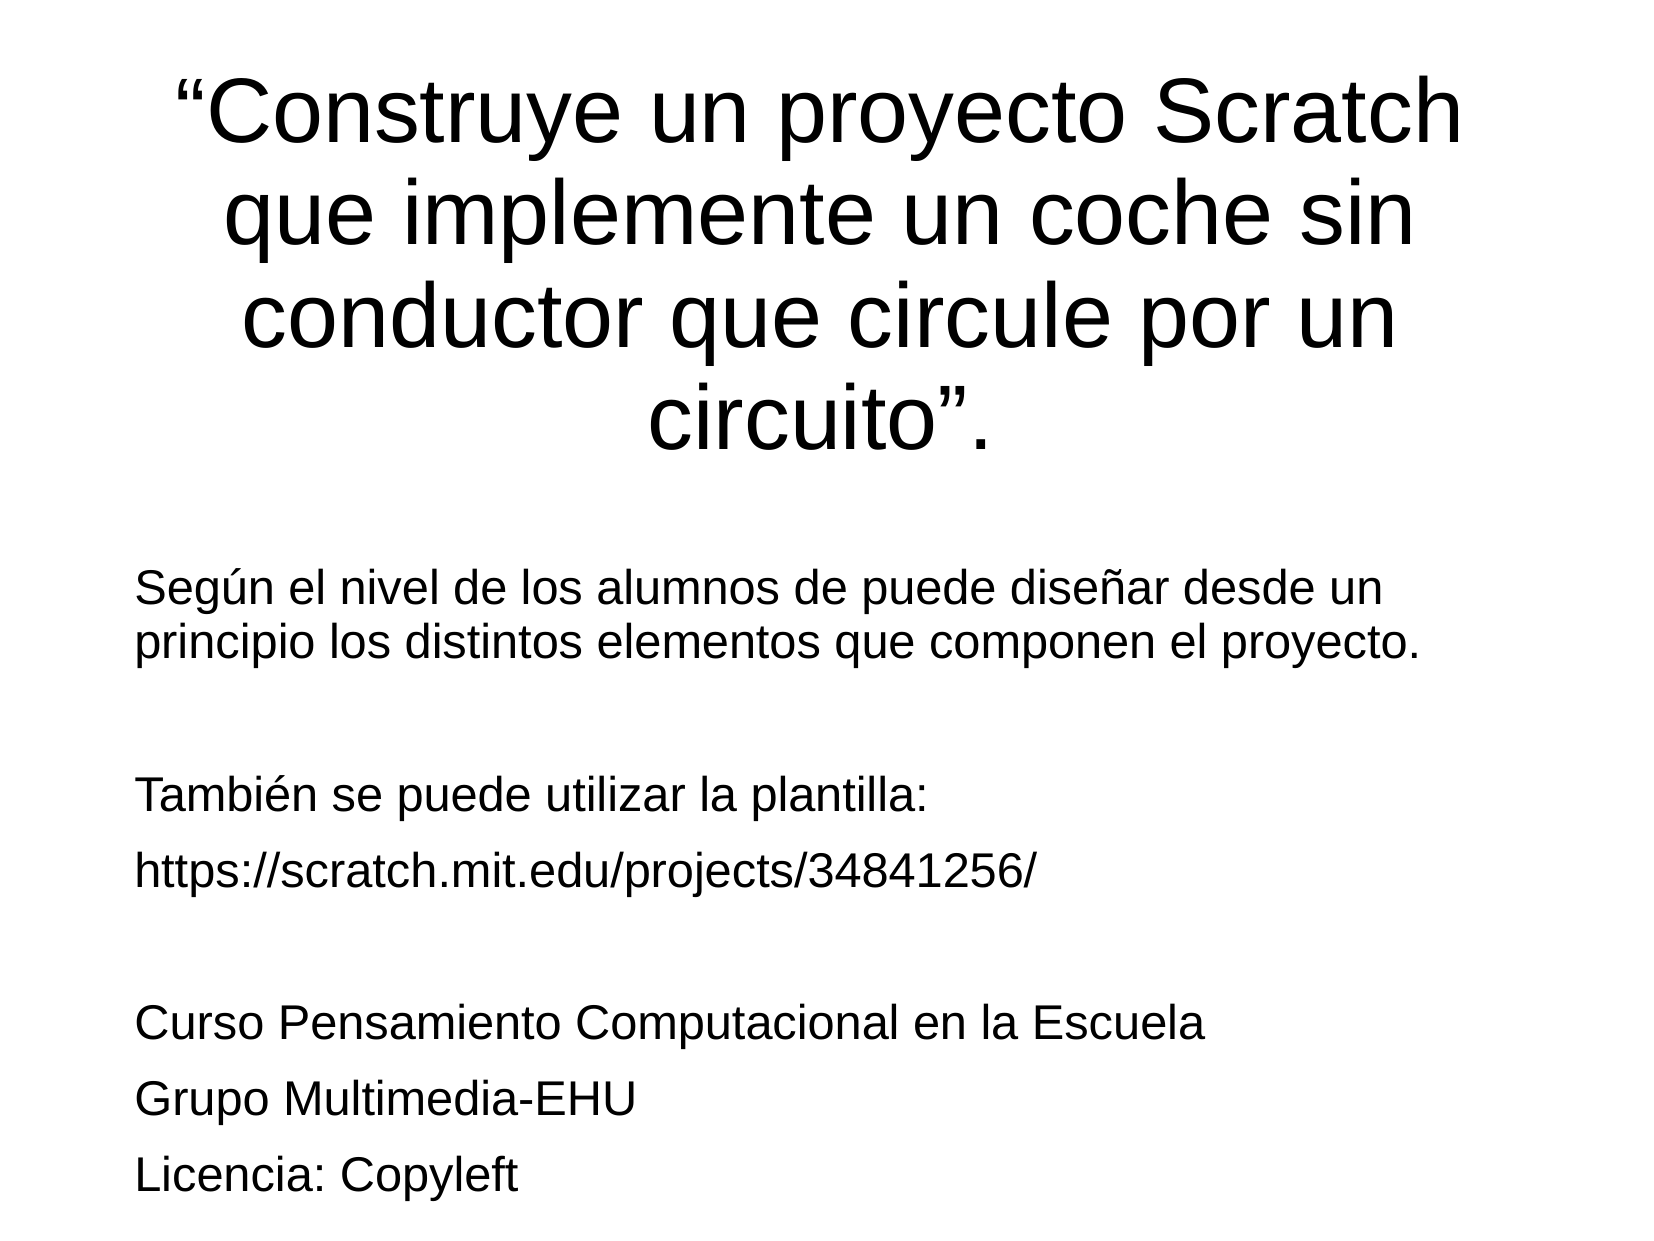

# “Construye un proyecto Scratch que implemente un coche sin conductor que circule por un circuito”.
Según el nivel de los alumnos de puede diseñar desde un principio los distintos elementos que componen el proyecto.
También se puede utilizar la plantilla:
https://scratch.mit.edu/projects/34841256/
Curso Pensamiento Computacional en la Escuela
Grupo Multimedia-EHU
Licencia: Copyleft